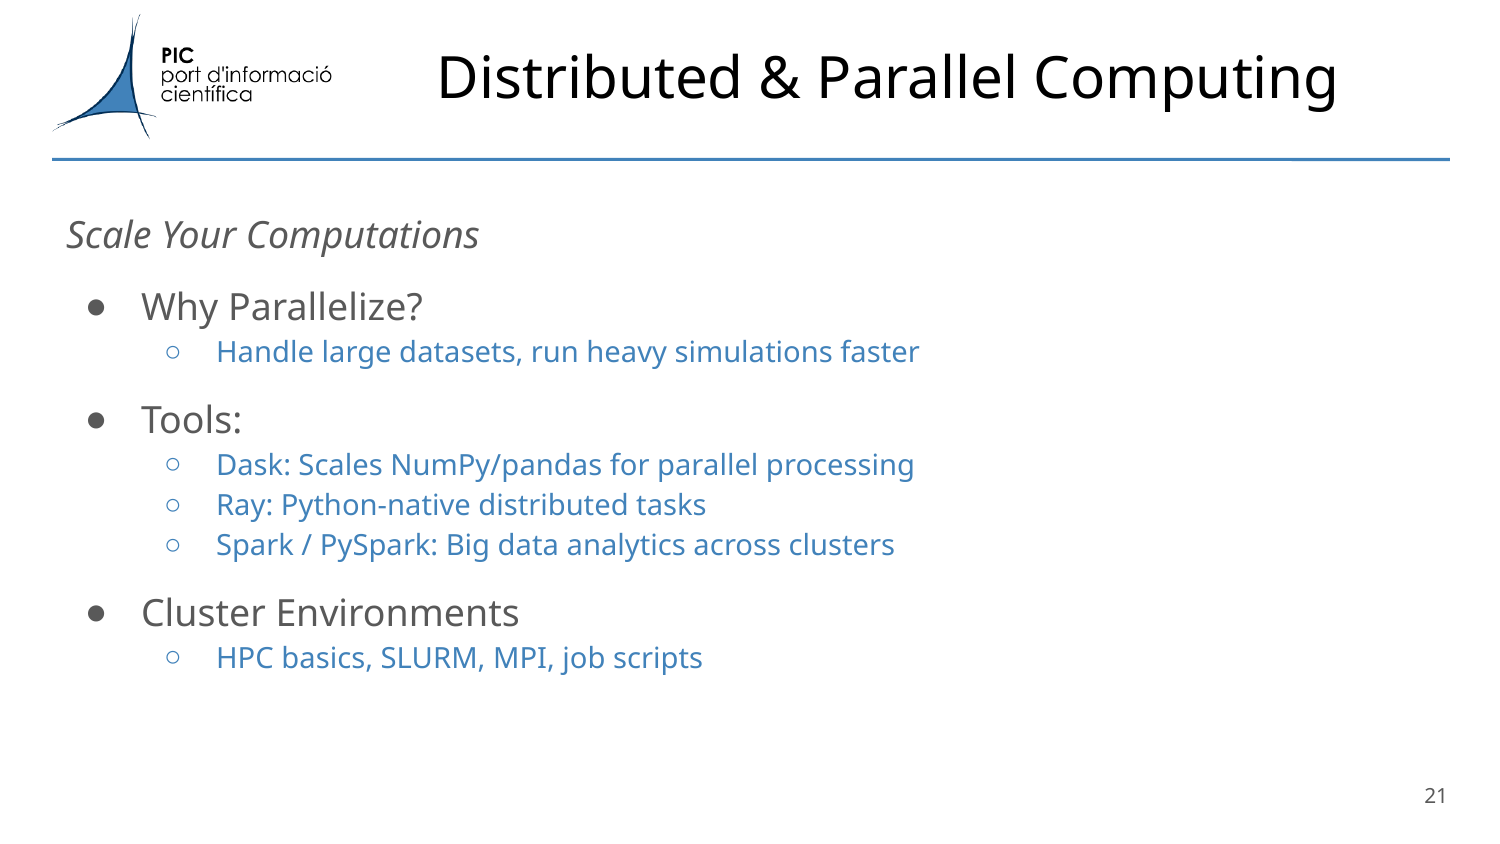

# Distributed & Parallel Computing
Scale Your Computations
Why Parallelize?
Handle large datasets, run heavy simulations faster
Tools:
Dask: Scales NumPy/pandas for parallel processing
Ray: Python-native distributed tasks
Spark / PySpark: Big data analytics across clusters
Cluster Environments
HPC basics, SLURM, MPI, job scripts